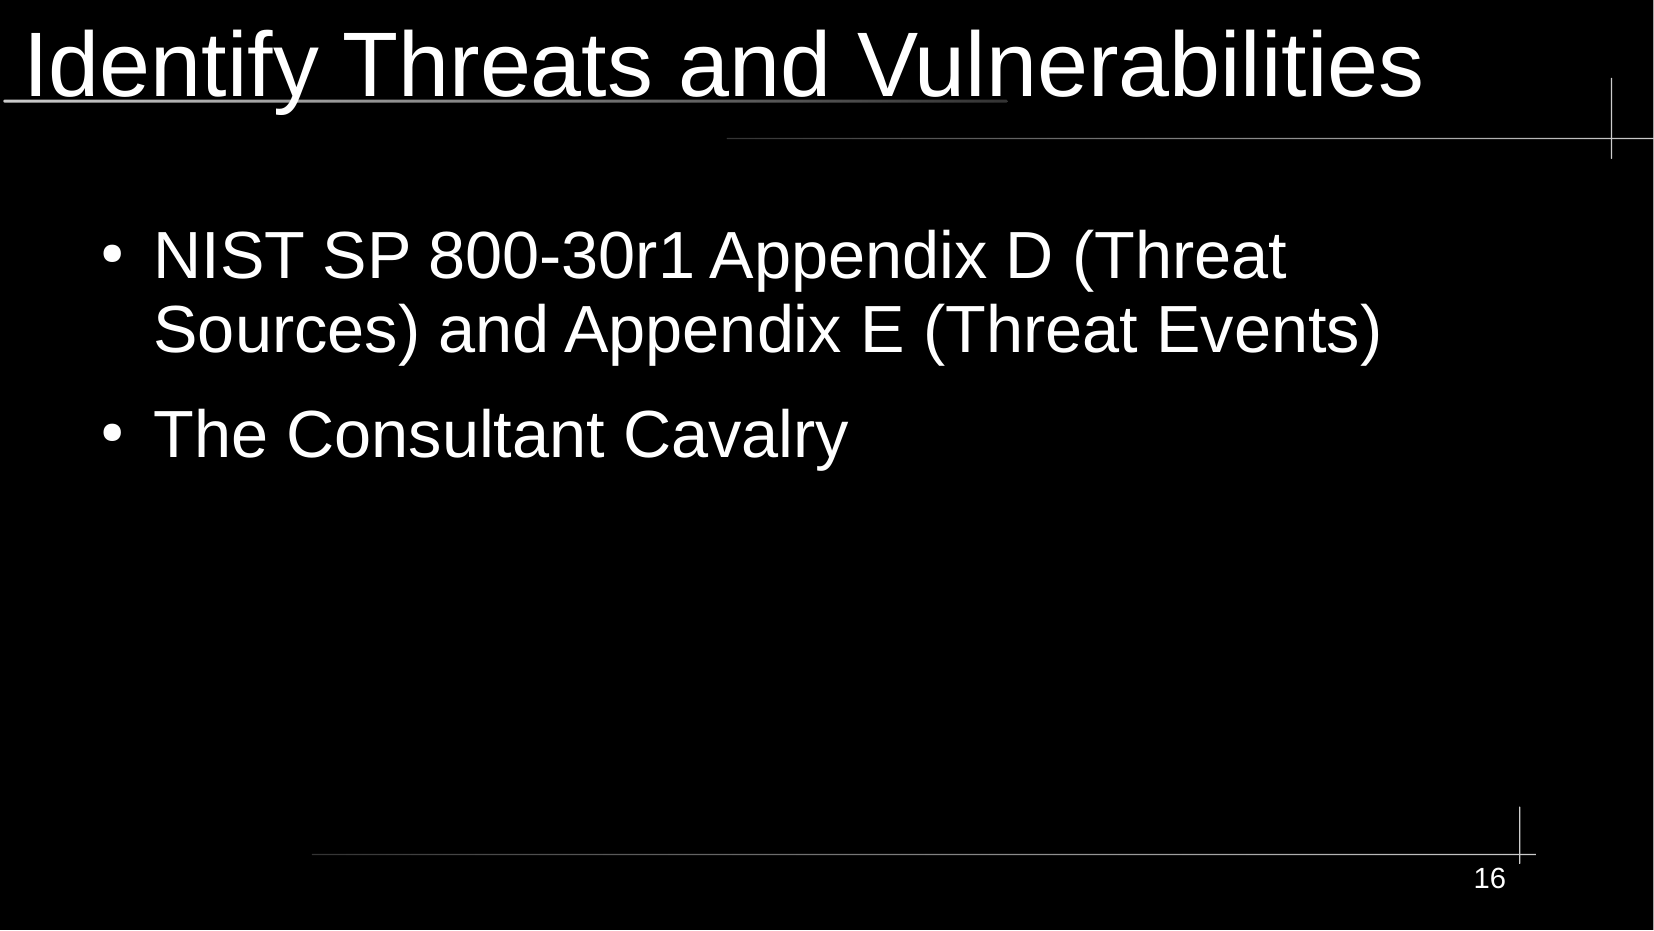

# Identify Threats and Vulnerabilities
NIST SP 800-30r1 Appendix D (Threat Sources) and Appendix E (Threat Events)
The Consultant Cavalry
16